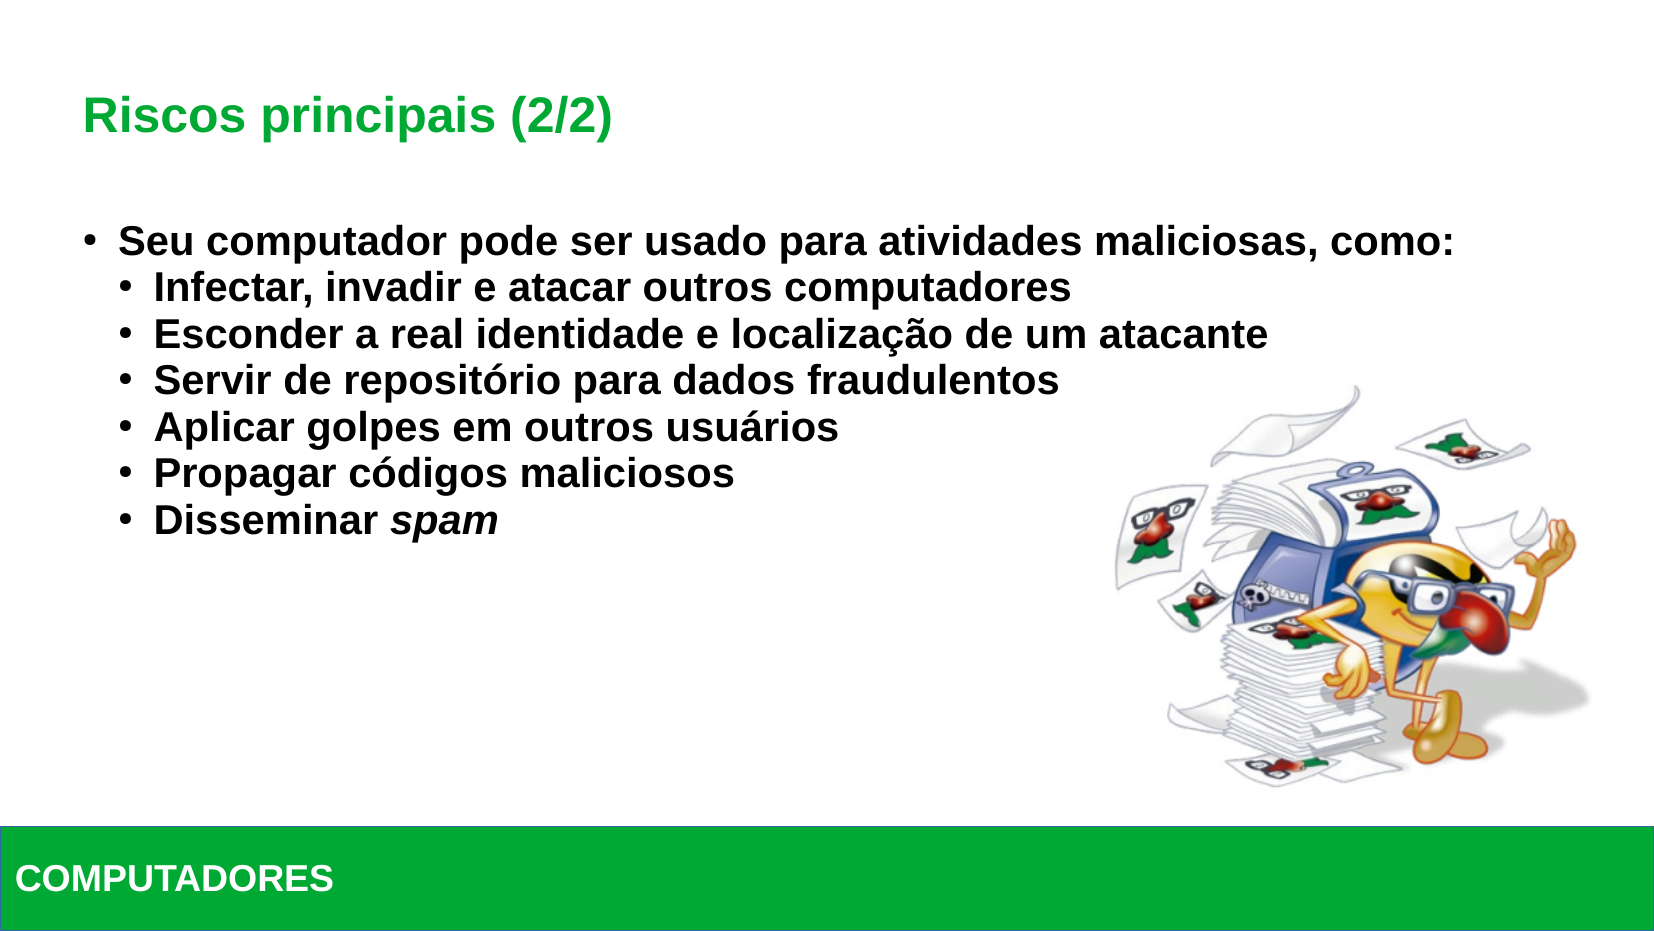

# Riscos principais (2/2)
Seu computador pode ser usado para atividades maliciosas, como:
Infectar, invadir e atacar outros computadores
Esconder a real identidade e localização de um atacante
Servir de repositório para dados fraudulentos
Aplicar golpes em outros usuários
Propagar códigos maliciosos
Disseminar spam
COMPUTADORES